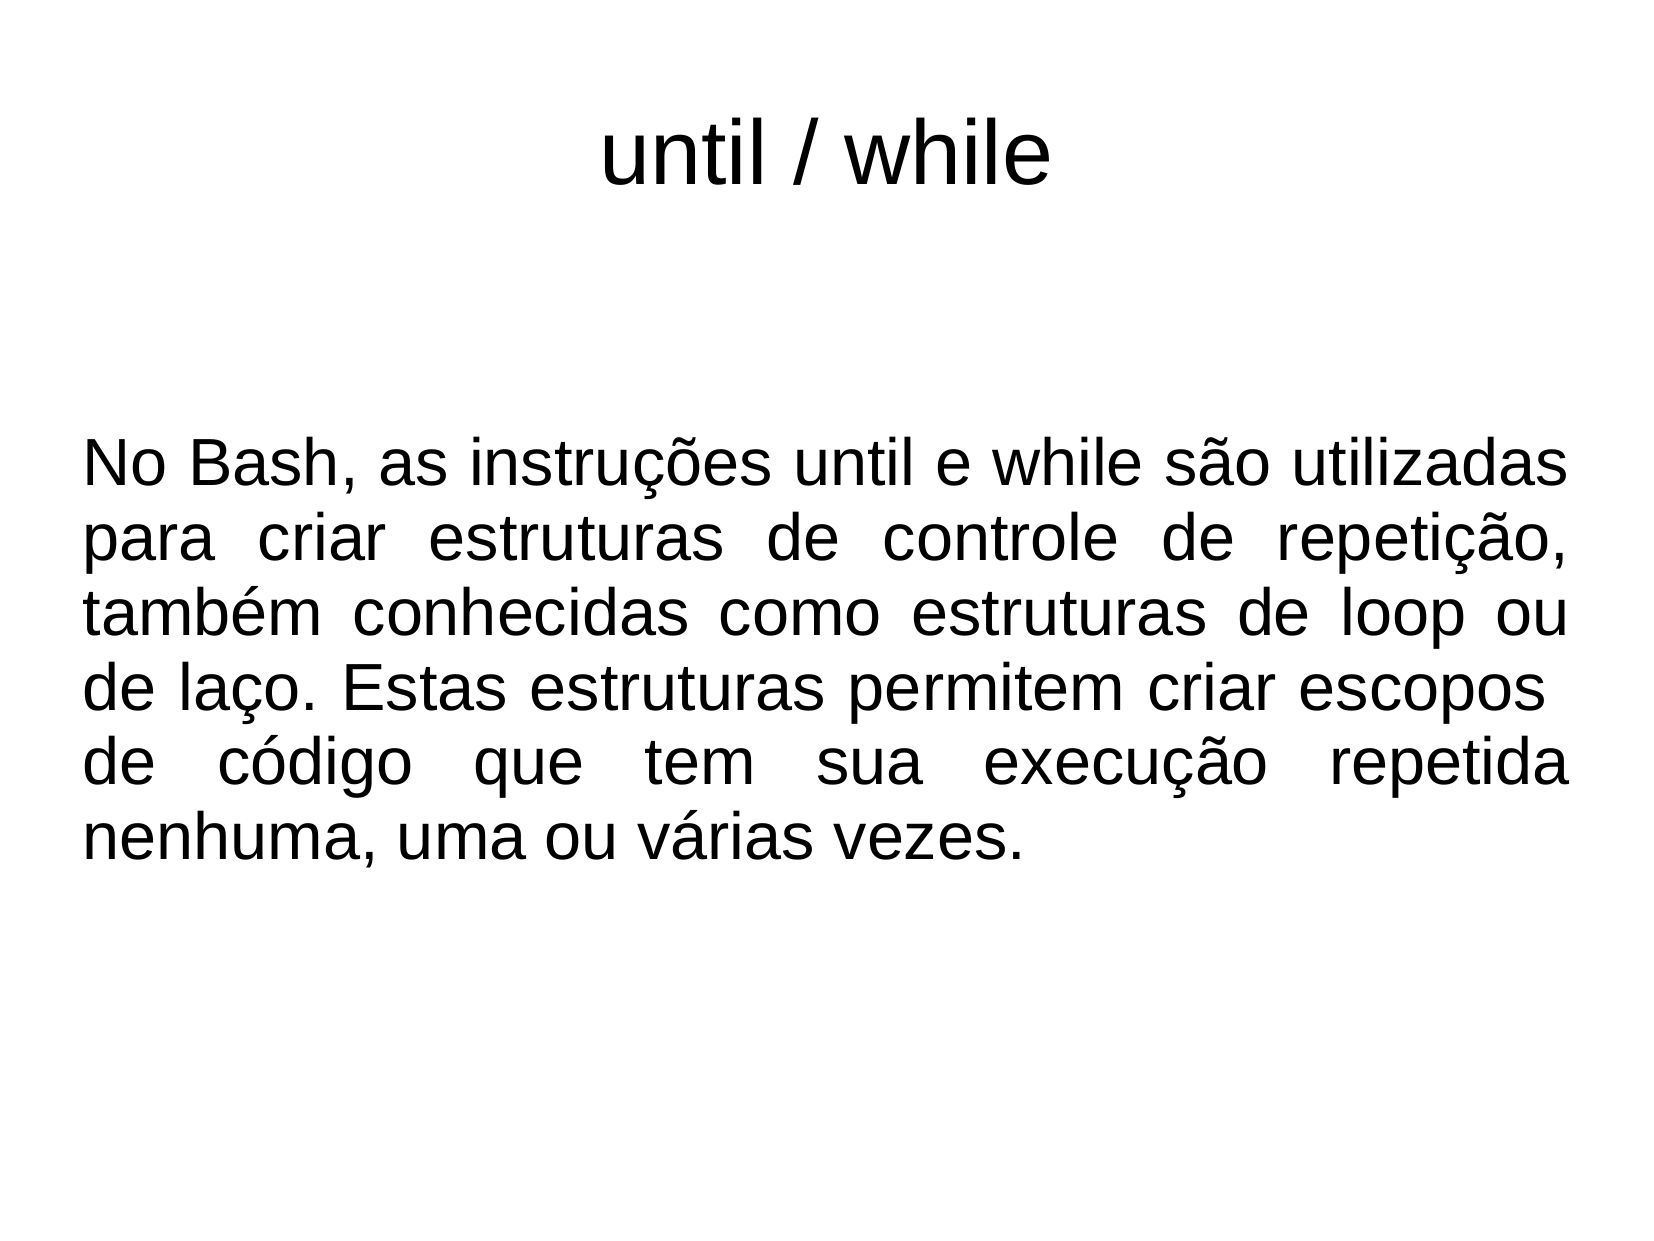

# until / while
No Bash, as instruções until e while são utilizadas para criar estruturas de controle de repetição, também conhecidas como estruturas de loop ou de laço. Estas estruturas permitem criar escopos de código que tem sua execução repetida nenhuma, uma ou várias vezes.